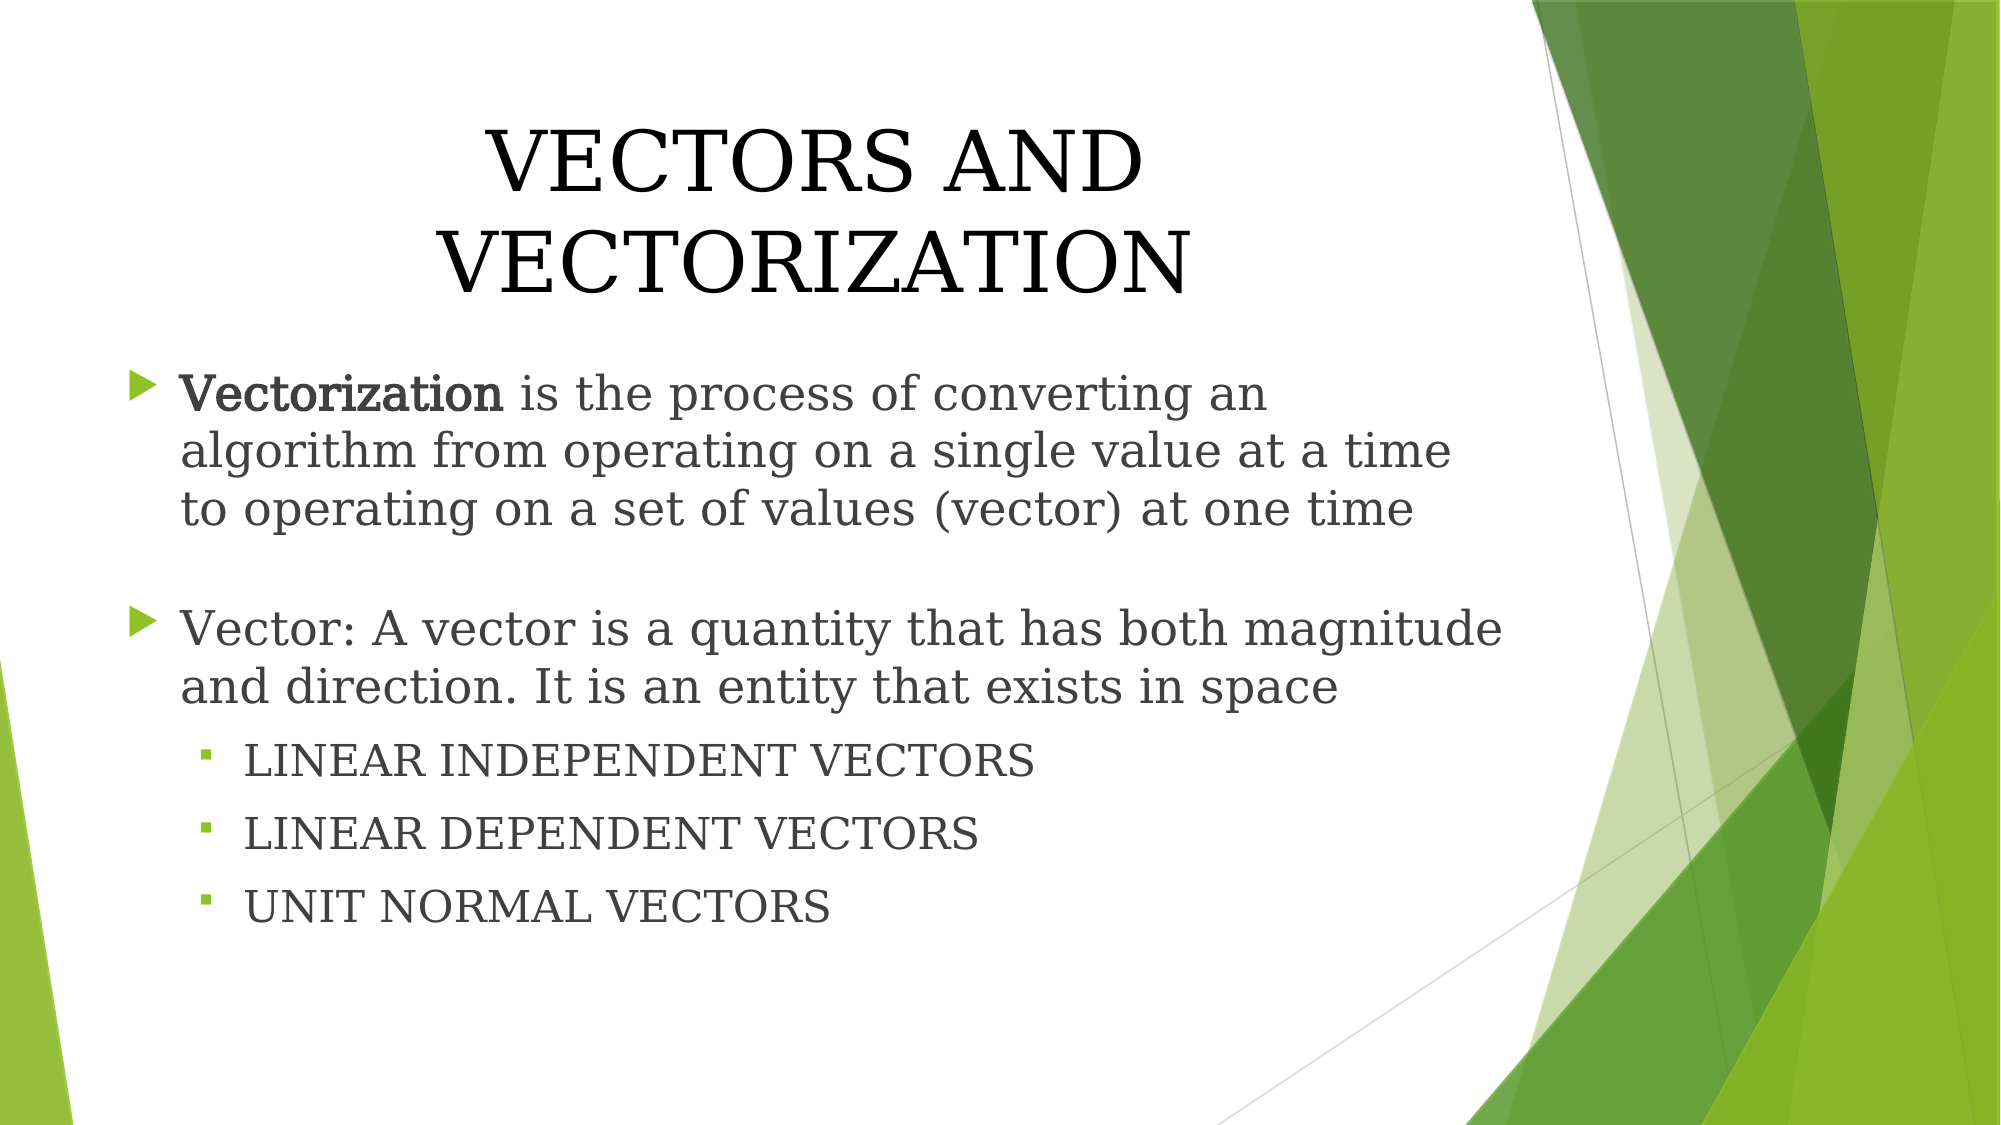

# VECTORS AND VECTORIZATION
Vectorization is the process of converting an algorithm from operating on a single value at a time to operating on a set of values (vector) at one time
Vector: A vector is a quantity that has both magnitude and direction. It is an entity that exists in space
LINEAR INDEPENDENT VECTORS
LINEAR DEPENDENT VECTORS
UNIT NORMAL VECTORS